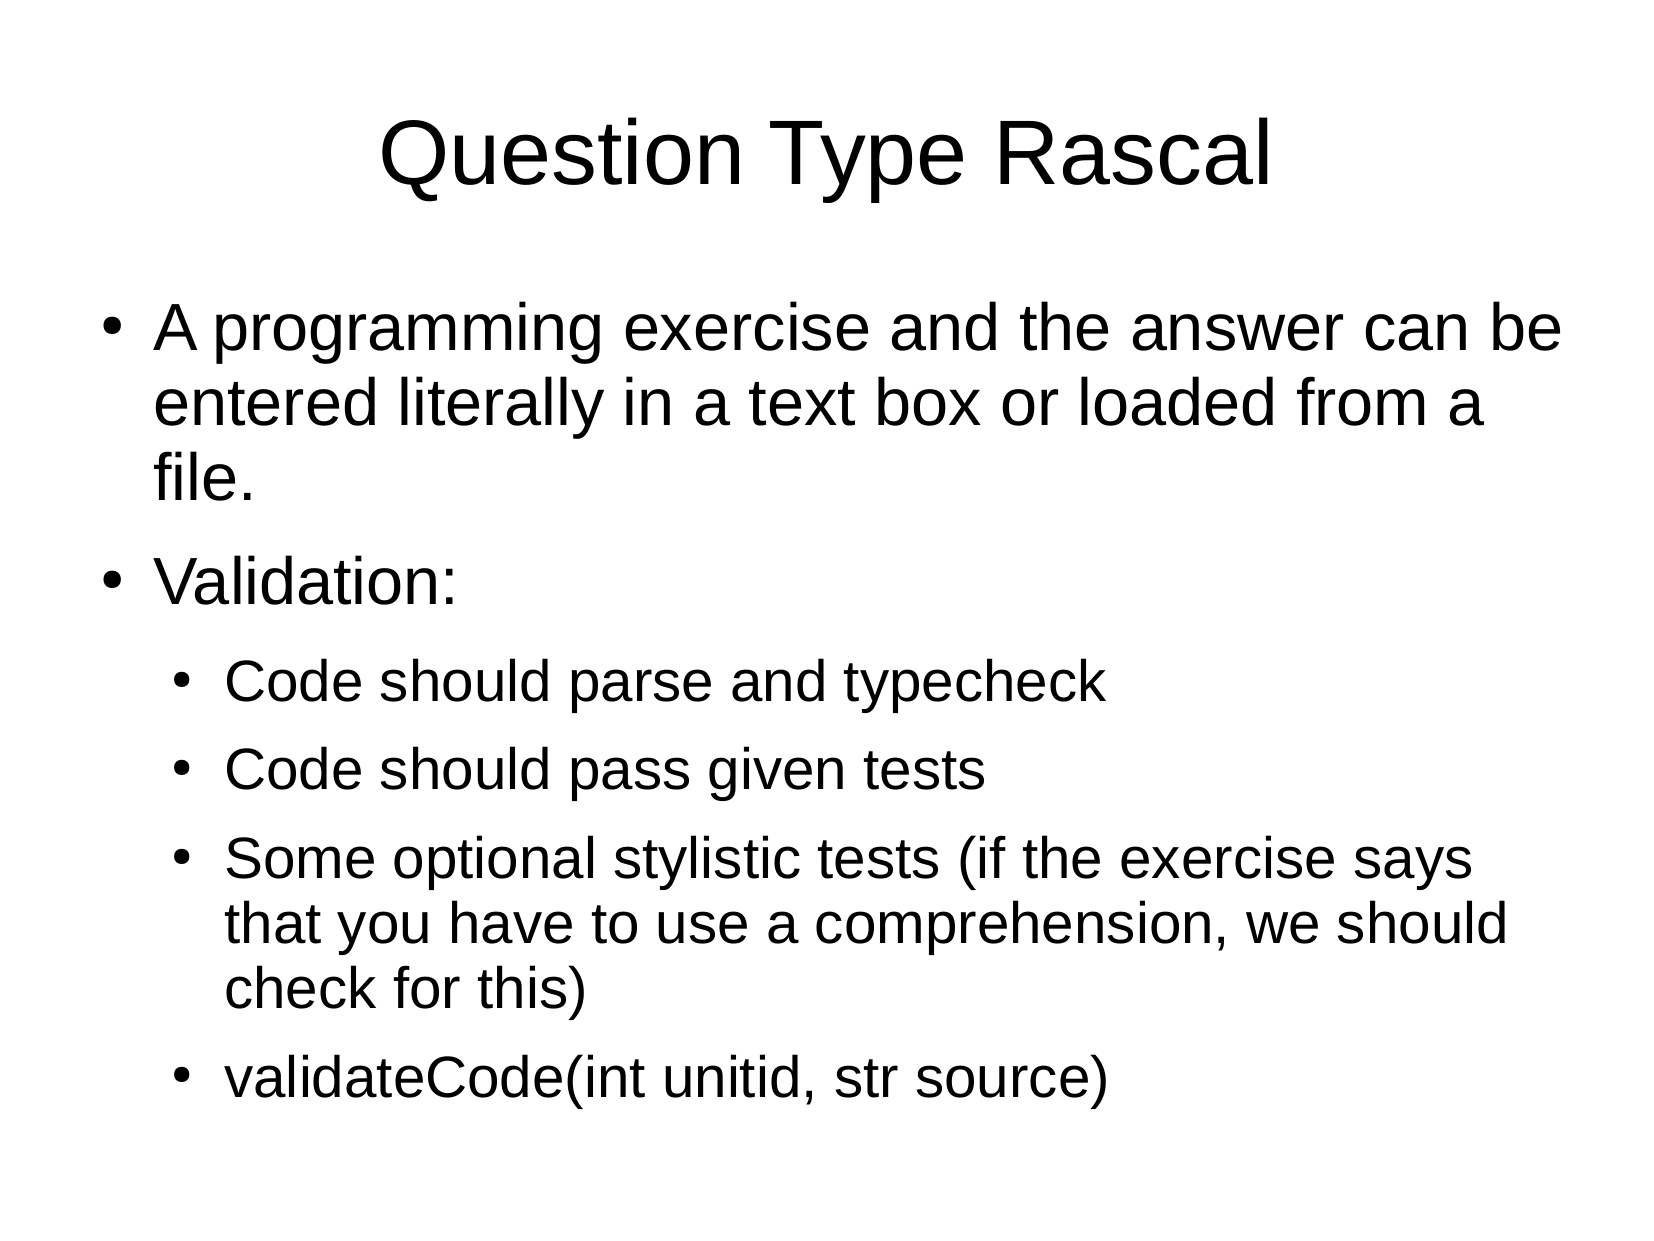

# Question Type Rascal
A programming exercise and the answer can be entered literally in a text box or loaded from a file.
Validation:
Code should parse and typecheck
Code should pass given tests
Some optional stylistic tests (if the exercise says that you have to use a comprehension, we should check for this)
validateCode(int unitid, str source)